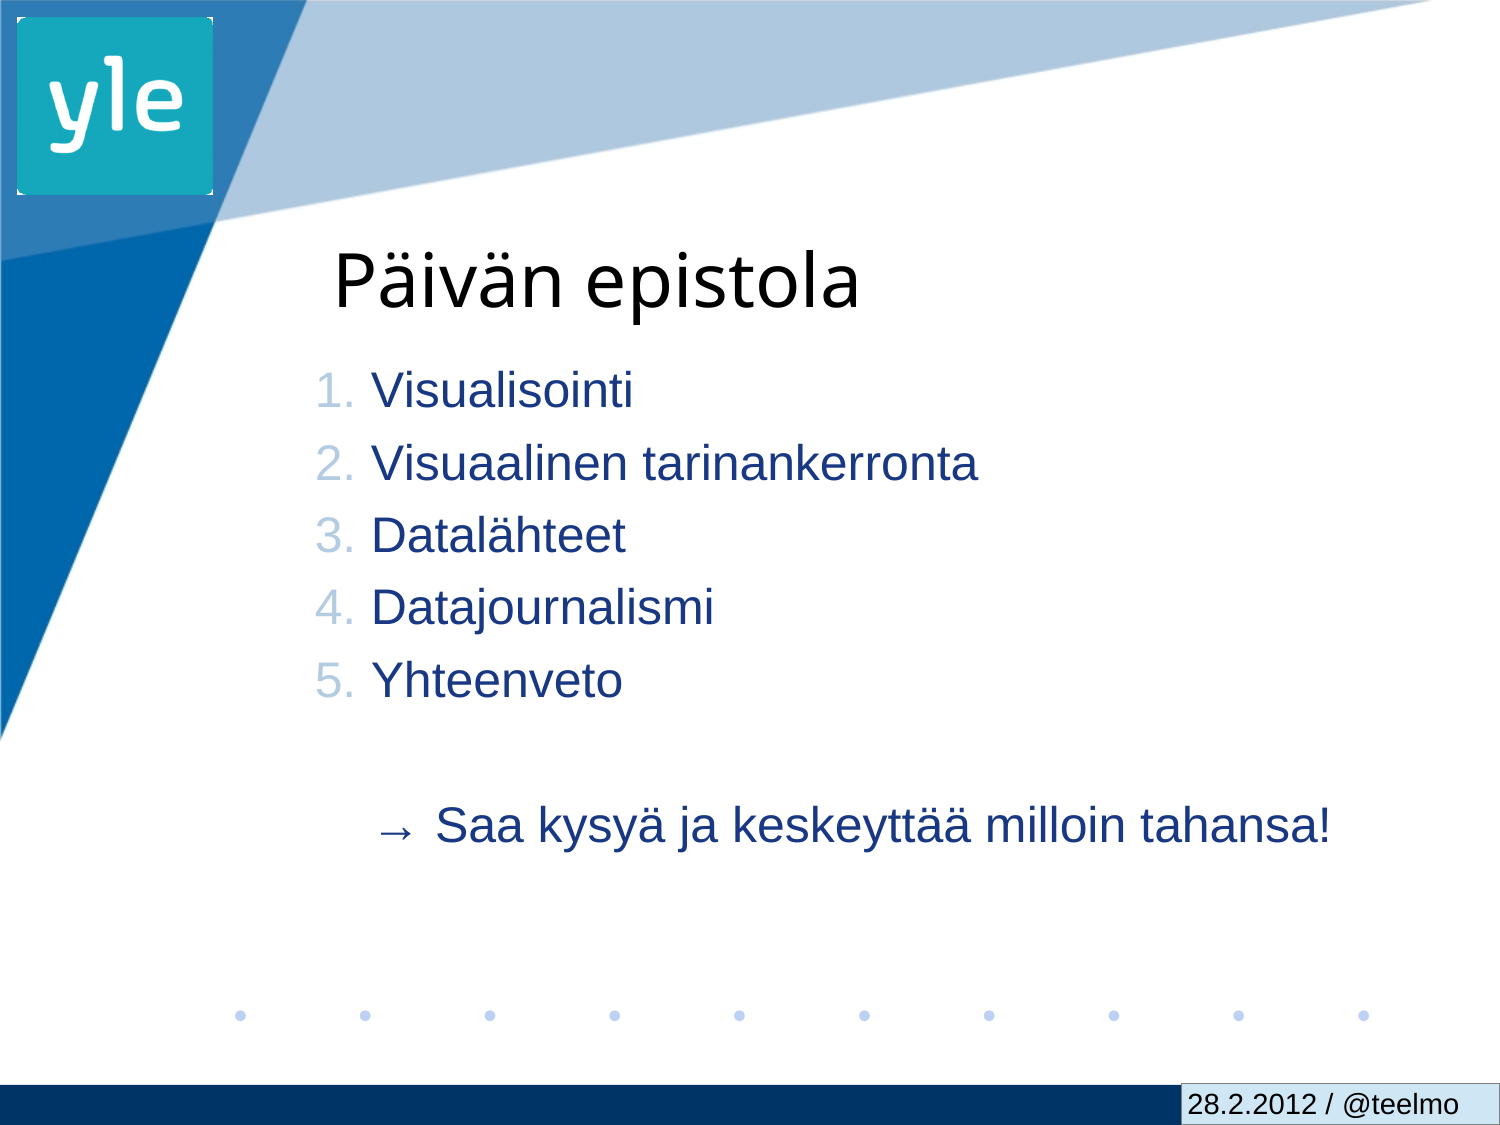

# Päivän epistola
Visualisointi
Visuaalinen tarinankerronta
Datalähteet
Datajournalismi
Yhteenveto
→ Saa kysyä ja keskeyttää milloin tahansa!
28.2.2012 / @teelmo